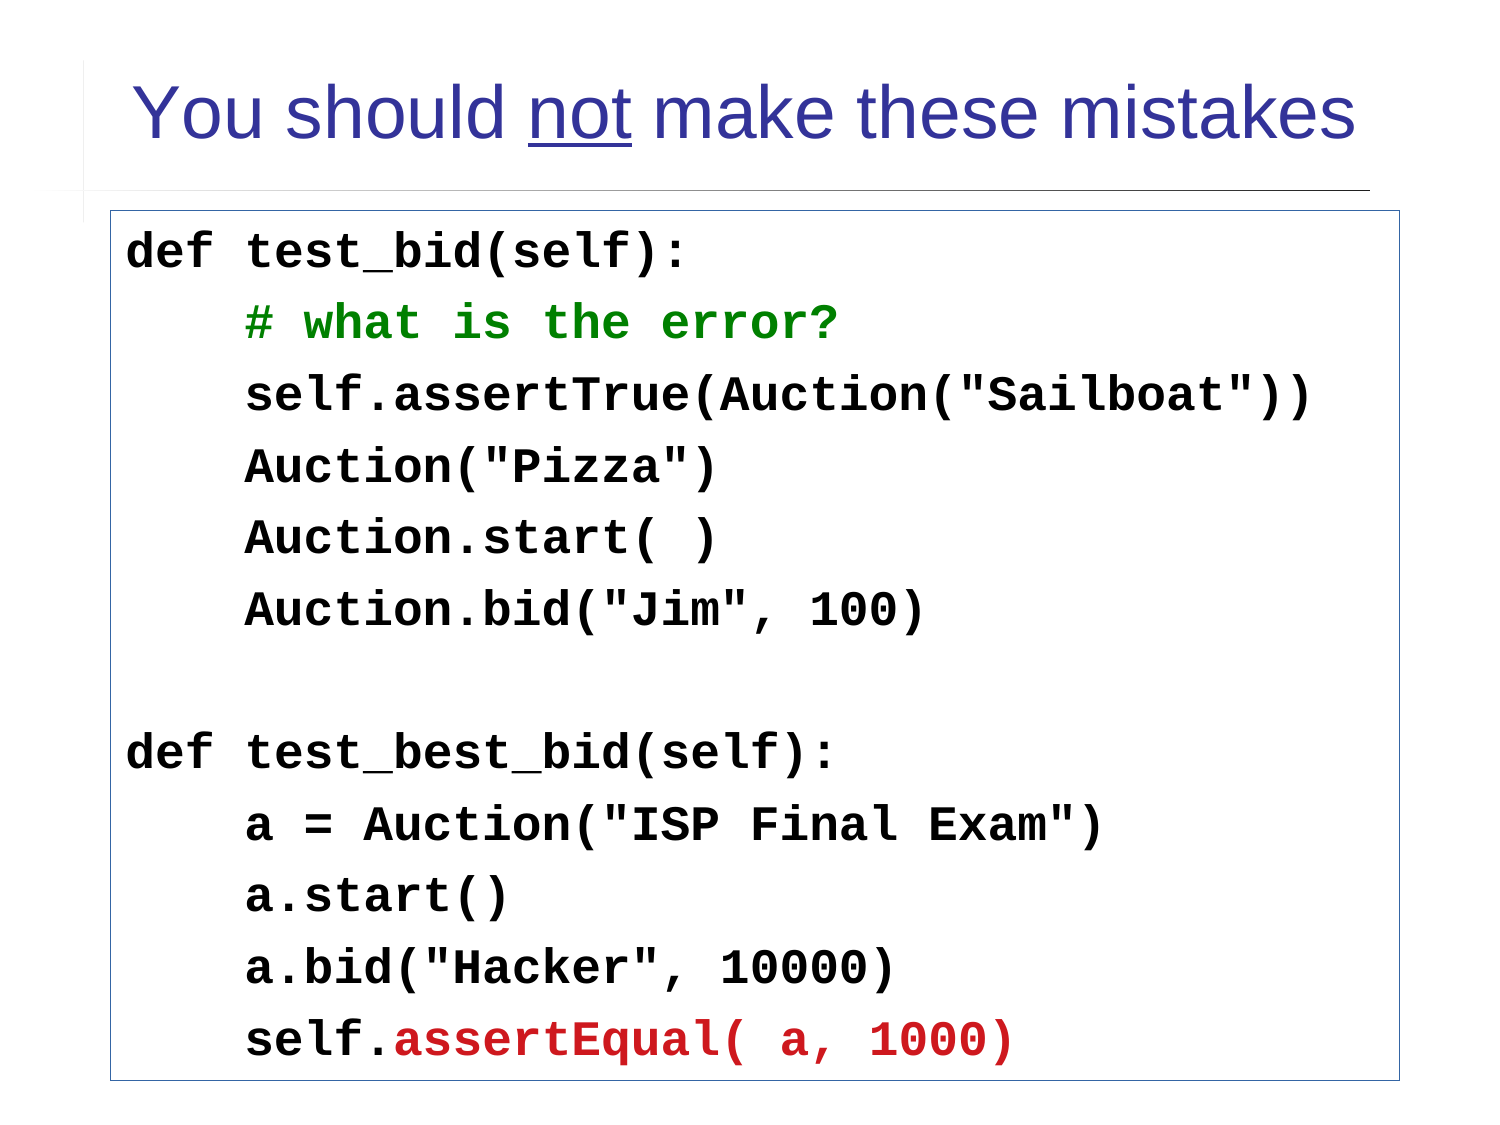

# You should not make these mistakes
def test_bid(self):
 # what is the error?
 self.assertTrue(Auction("Sailboat"))
 Auction("Pizza")
 Auction.start( )
 Auction.bid("Jim", 100)
def test_best_bid(self):
 a = Auction("ISP Final Exam")
 a.start()
 a.bid("Hacker", 10000)
 self.assertEqual( a, 1000)